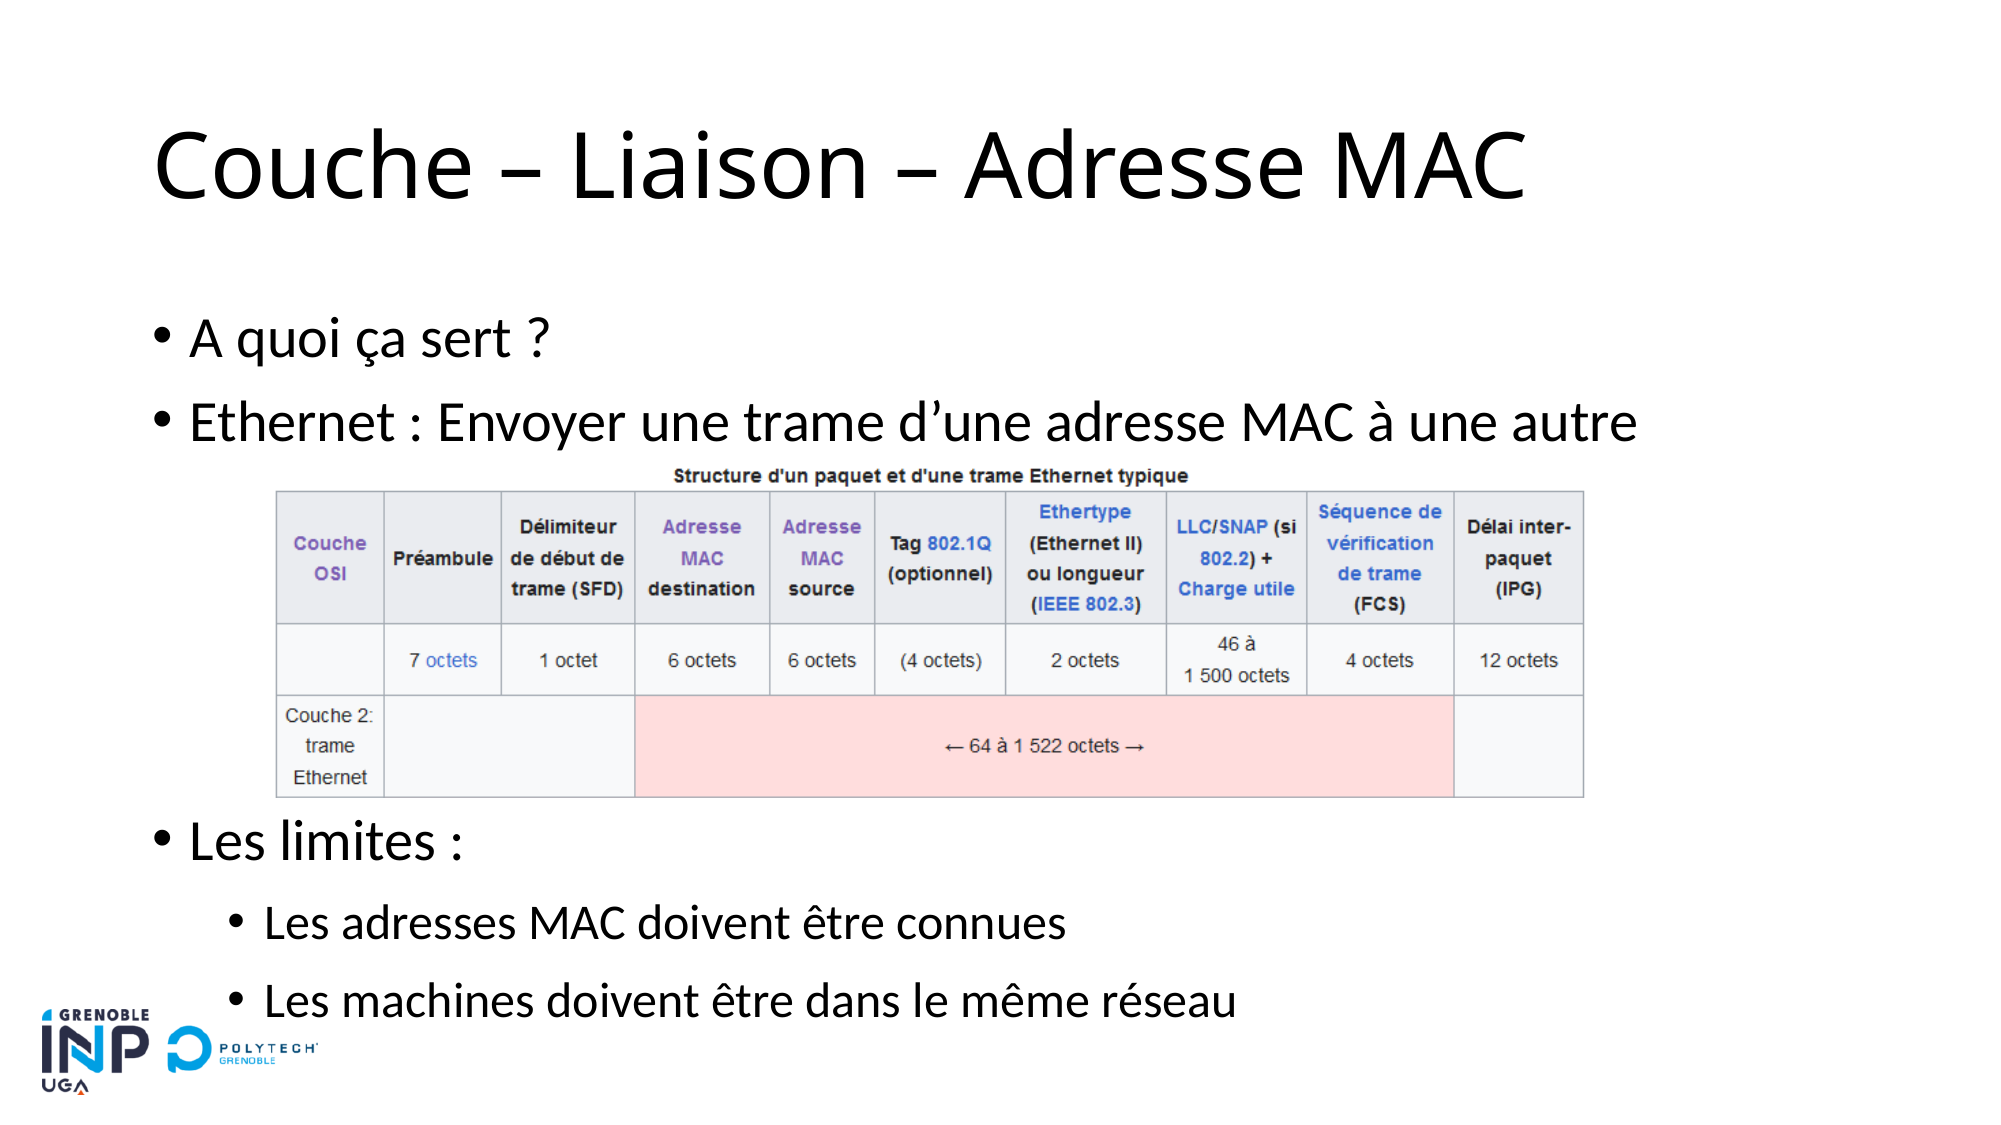

# Couche – Liaison – Adresse MAC
A quoi ça sert ?
Ethernet : Envoyer une trame d’une adresse MAC à une autre
Les limites :
Les adresses MAC doivent être connues
Les machines doivent être dans le même réseau